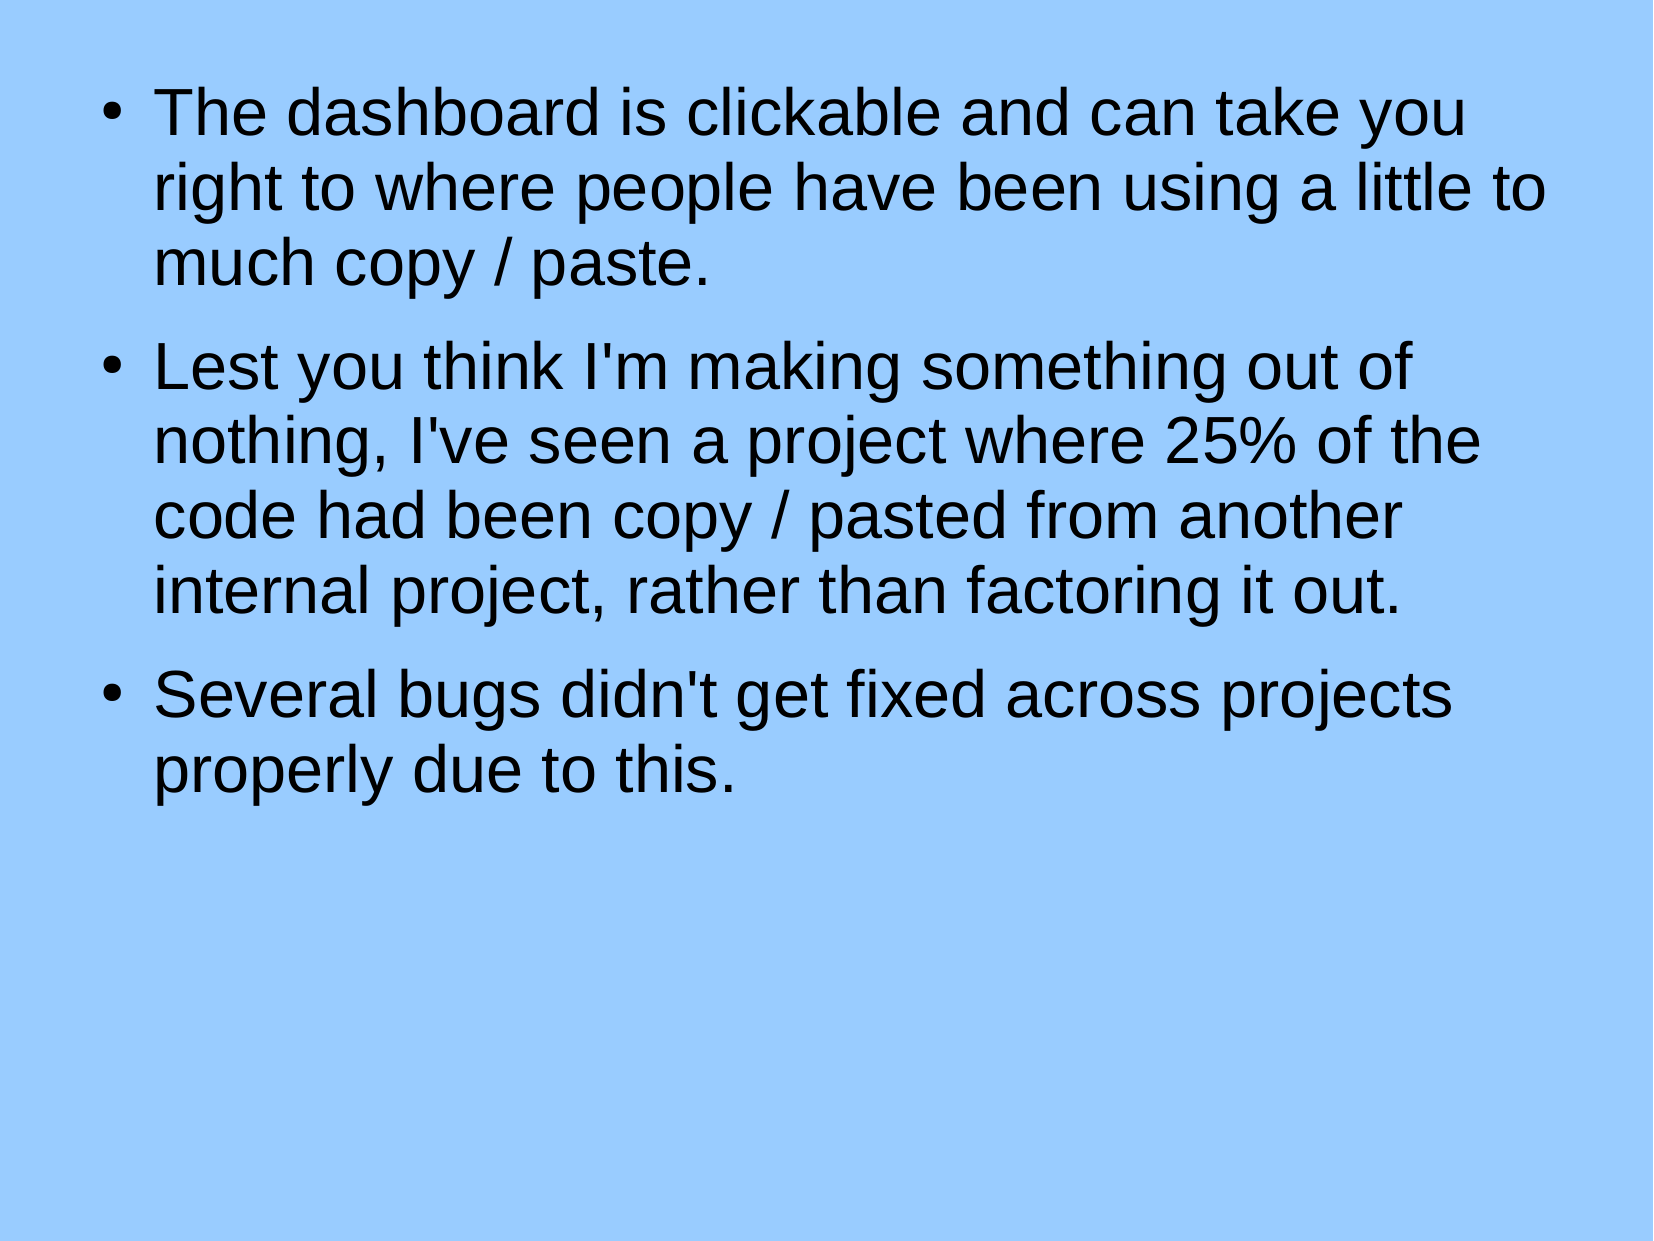

# The dashboard is clickable and can take you right to where people have been using a little to much copy / paste.
Lest you think I'm making something out of nothing, I've seen a project where 25% of the code had been copy / pasted from another internal project, rather than factoring it out.
Several bugs didn't get fixed across projects properly due to this.